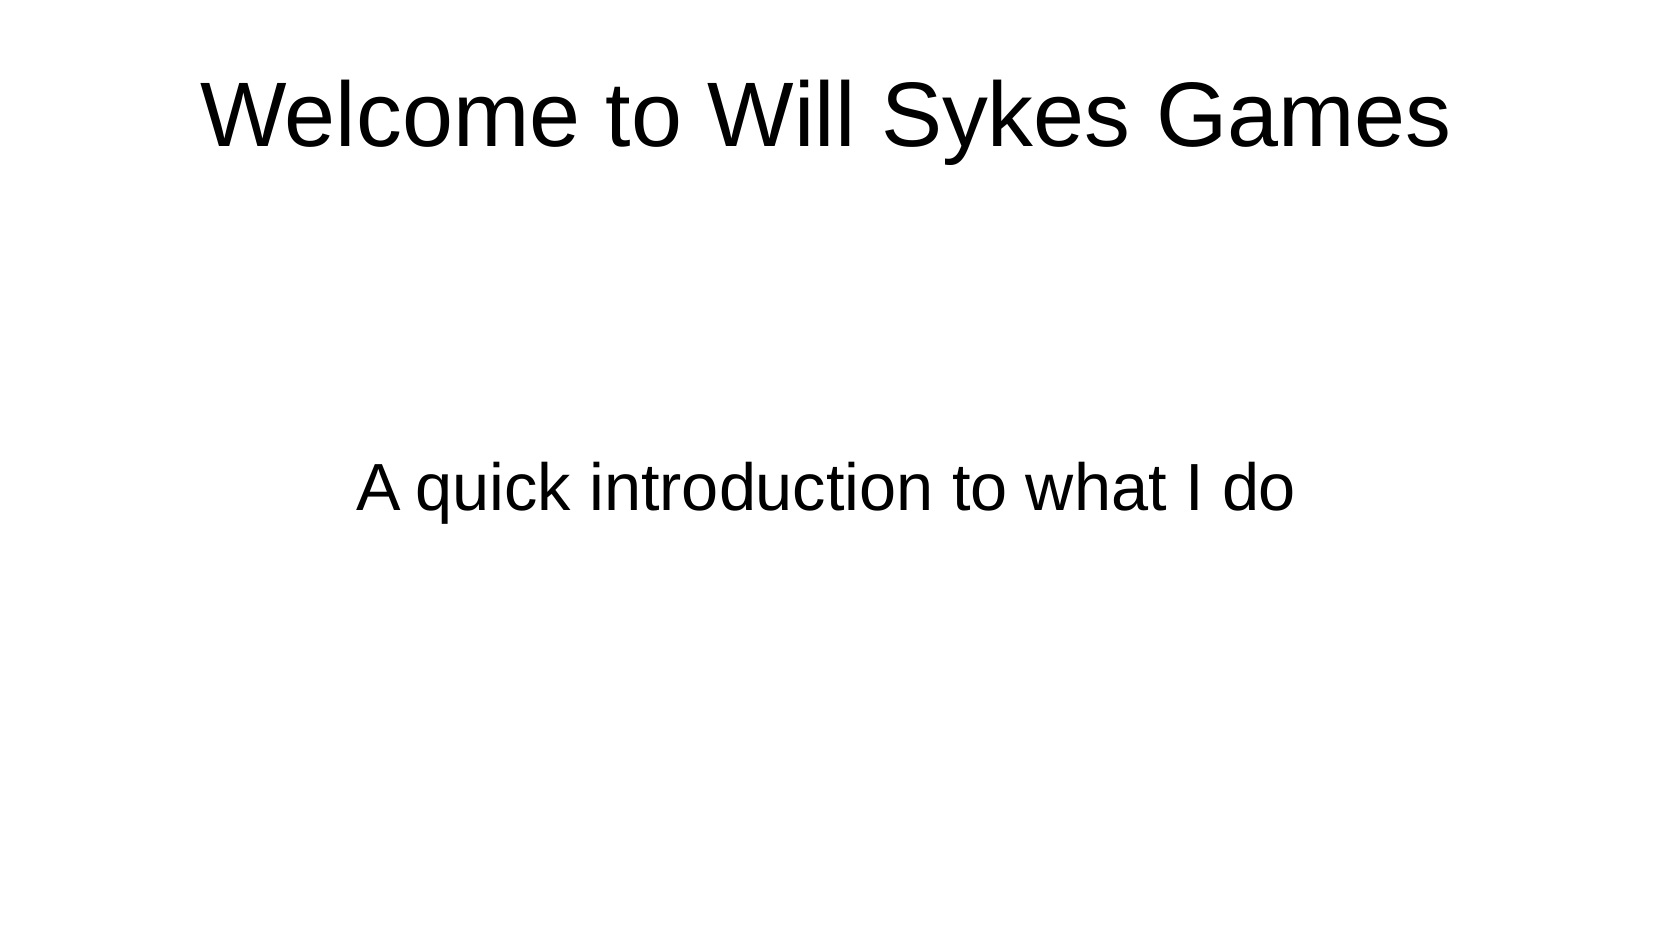

# Welcome to Will Sykes Games
A quick introduction to what I do